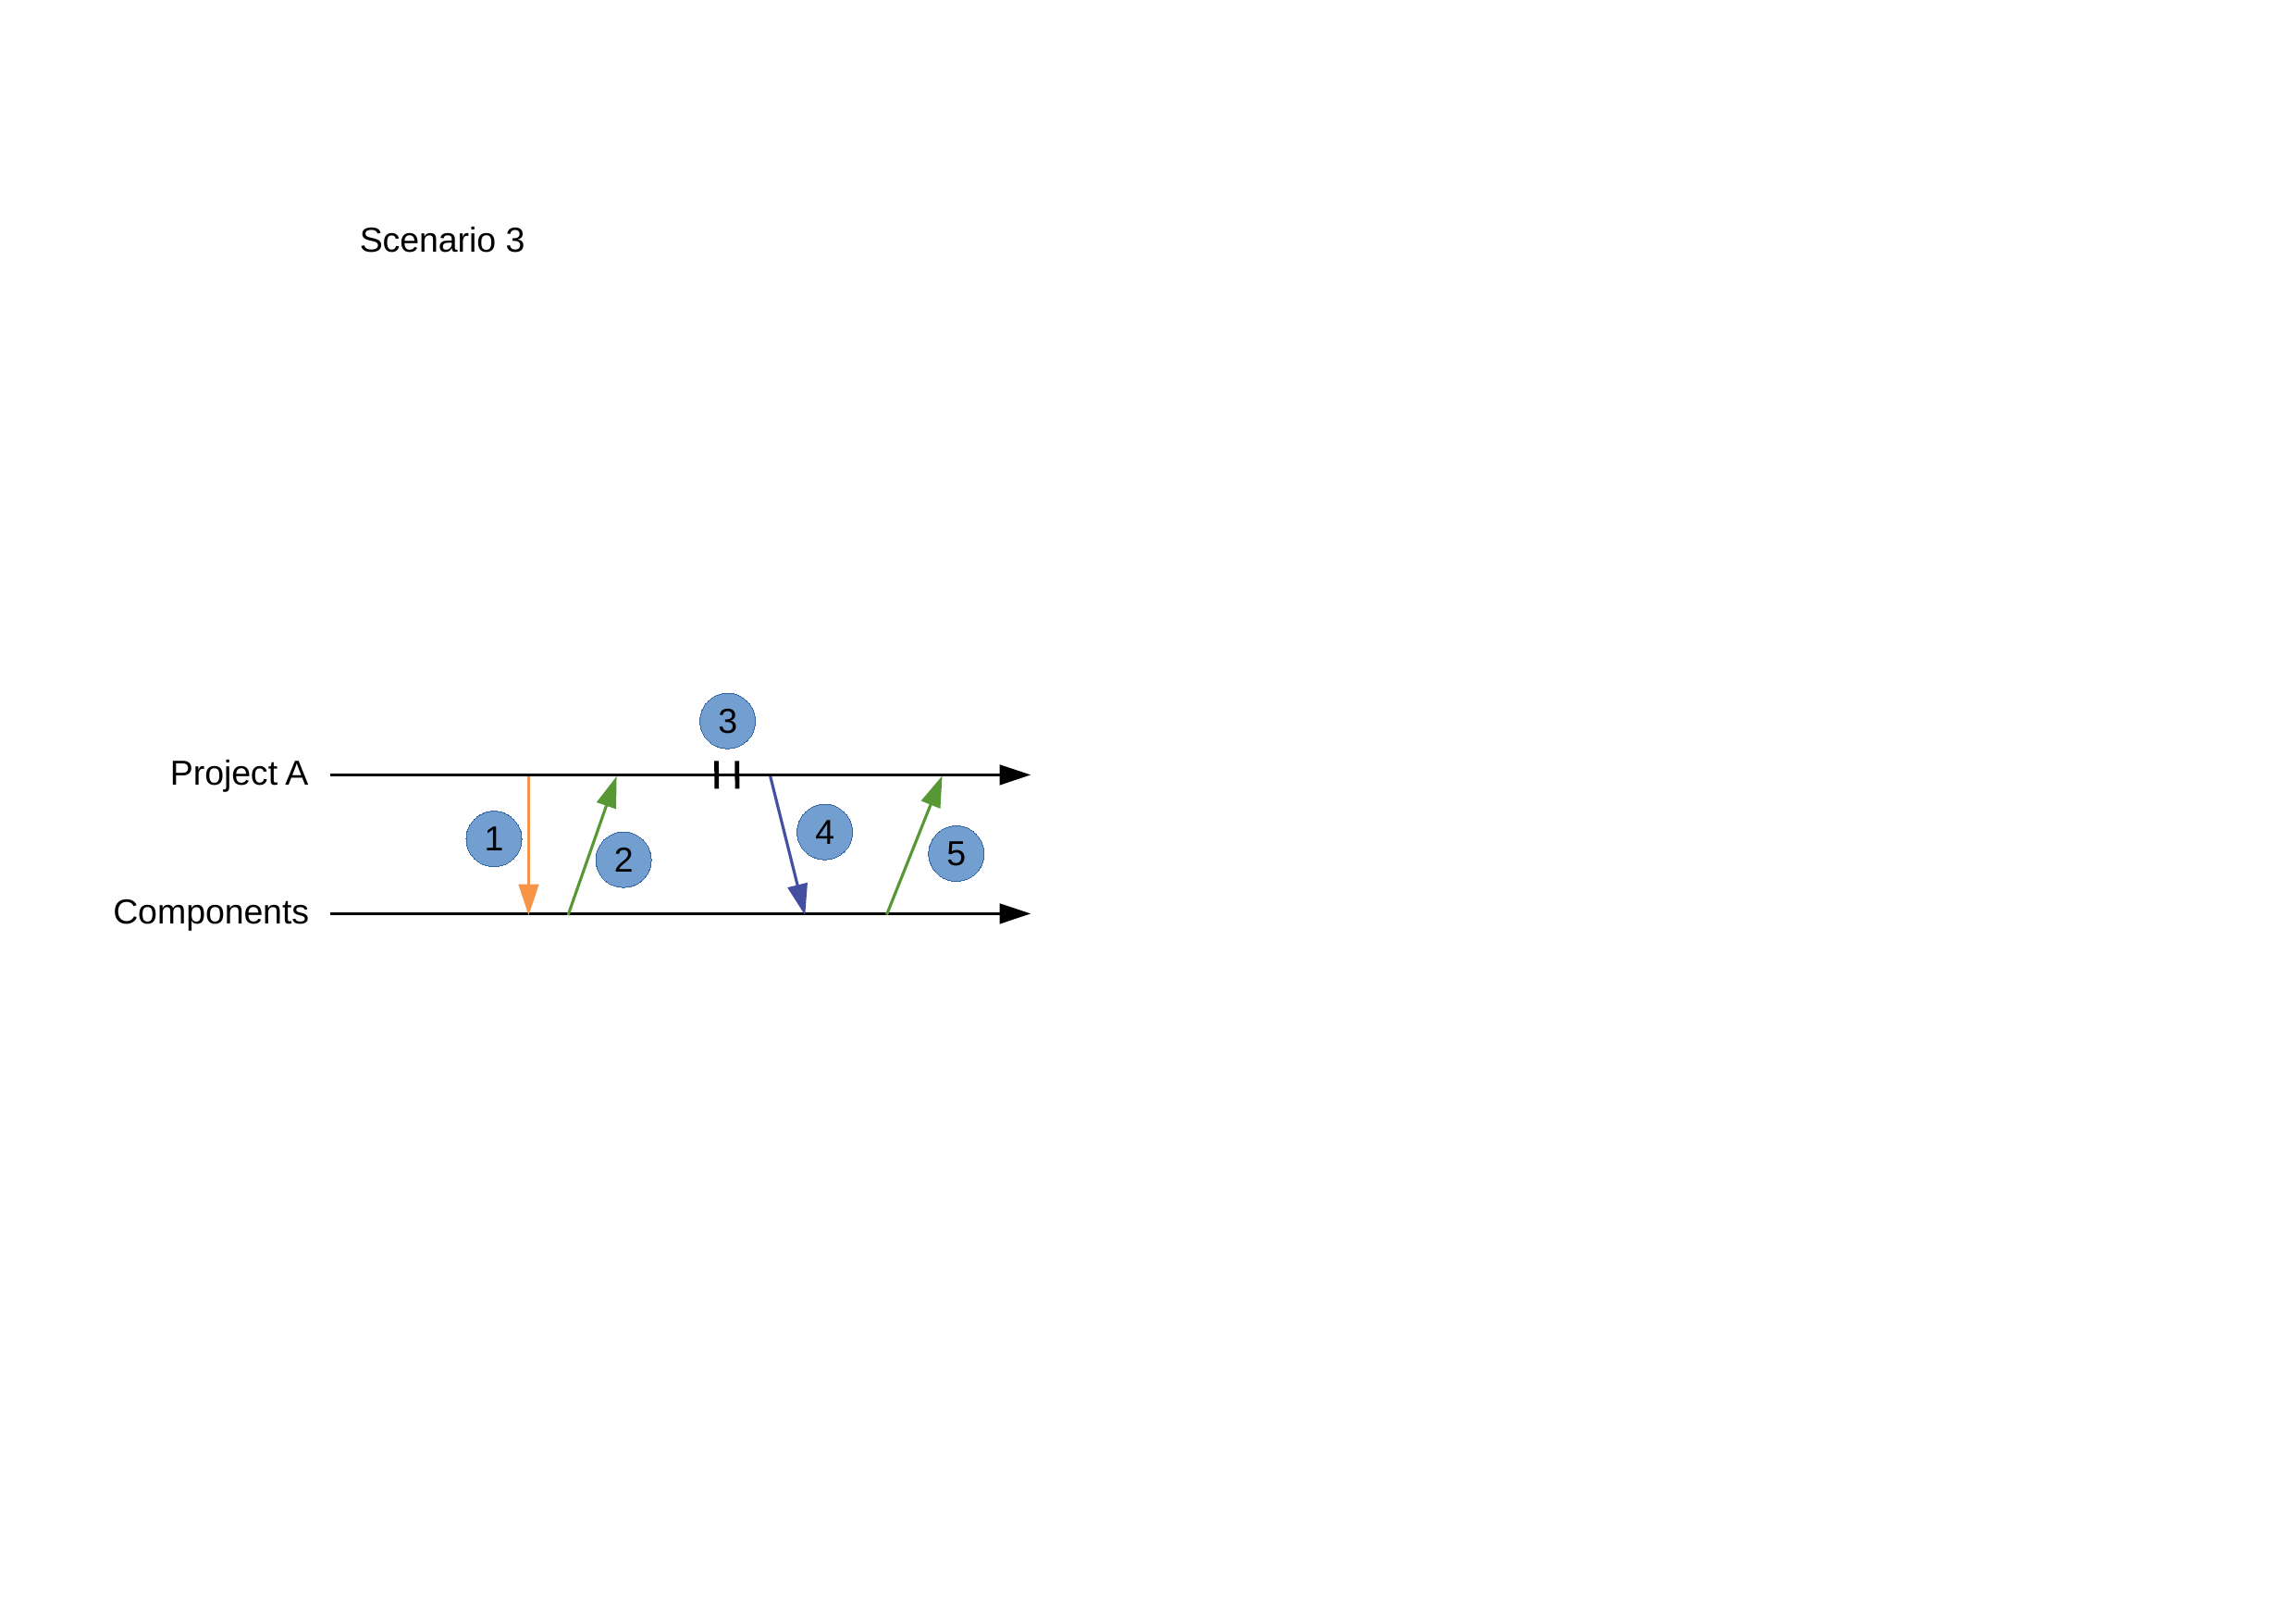

Scenario 3
3
Project A
4
1
5
2
Components